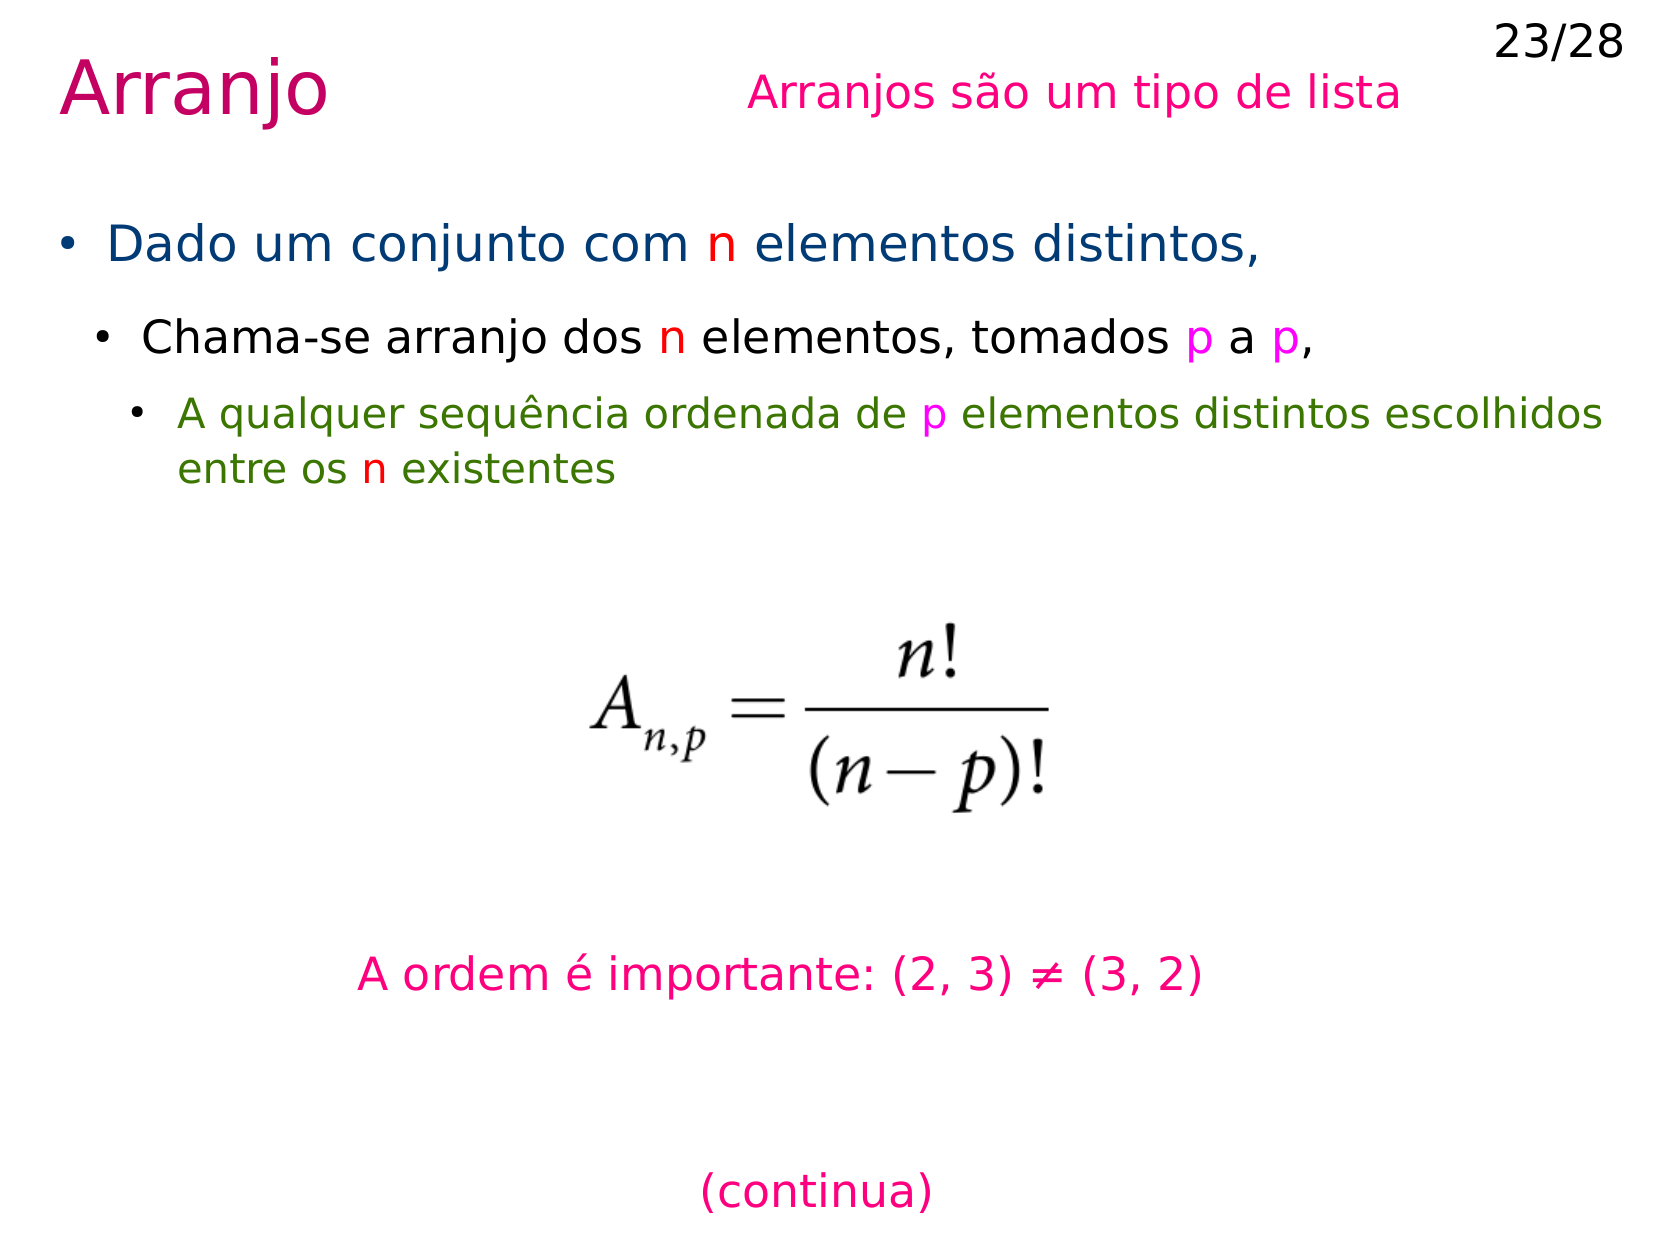

23
# Arranjo
Arranjos são um tipo de lista
Dado um conjunto com n elementos distintos,
Chama-se arranjo dos n elementos, tomados p a p,
A qualquer sequência ordenada de p elementos distintos escolhidos entre os n existentes
A ordem é importante: (2, 3) ≠ (3, 2)
(continua)